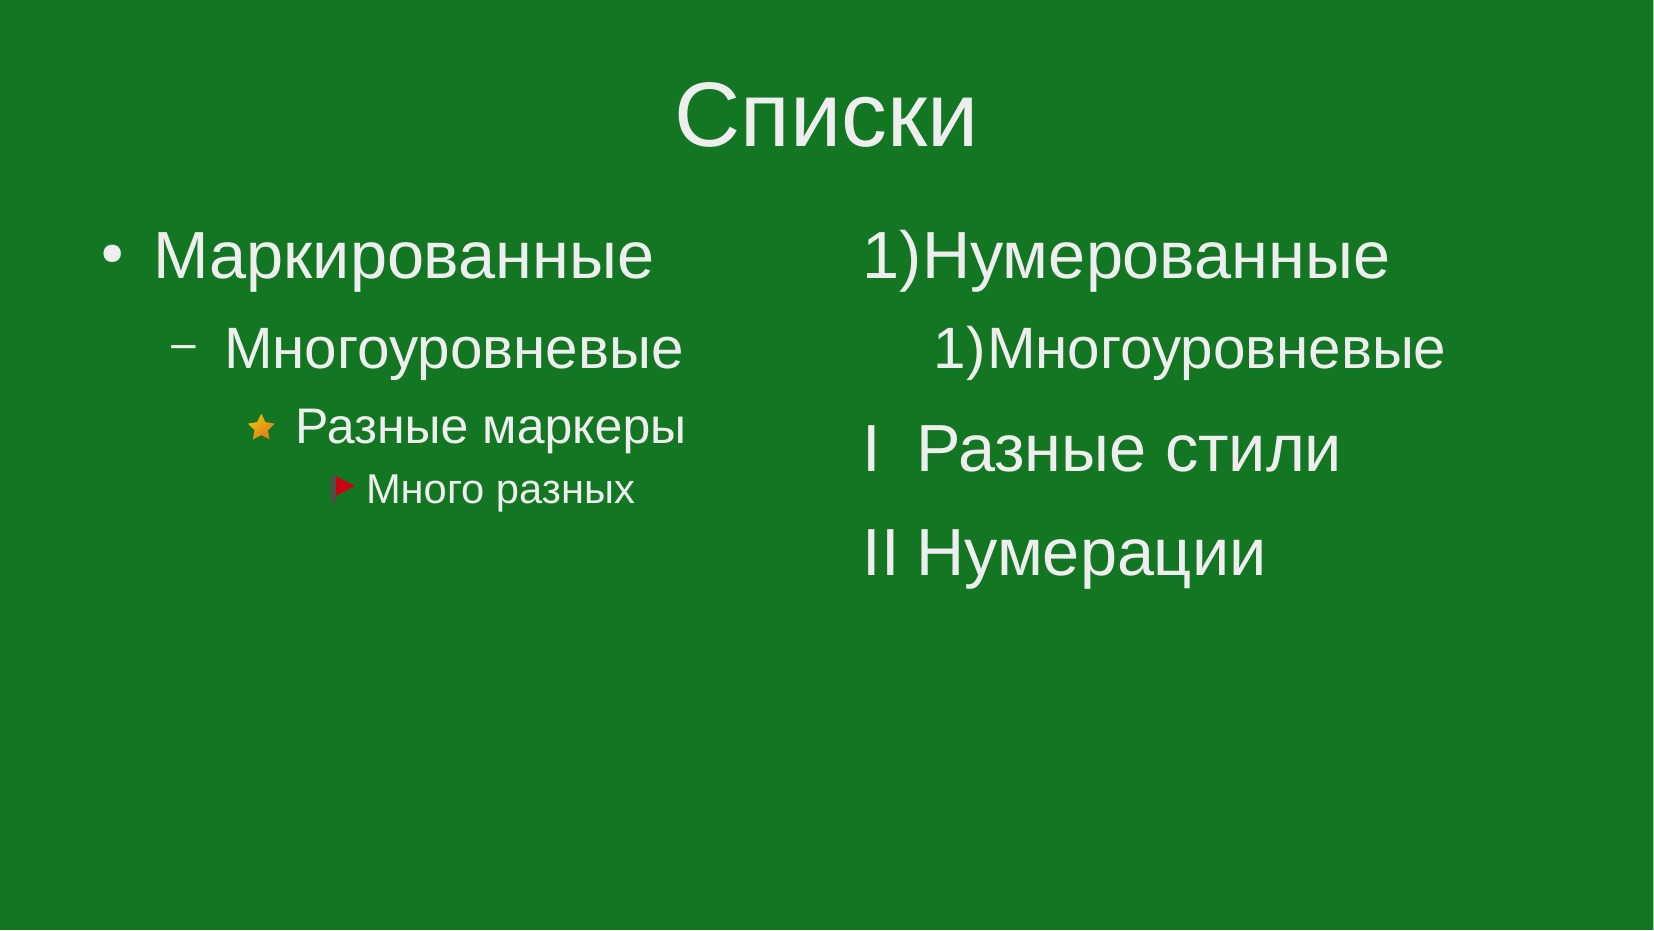

# Списки
Маркированные
Многоуровневые
Разные маркеры
Много разных
Нумерованные
Многоуровневые
Разные стили
Нумерации